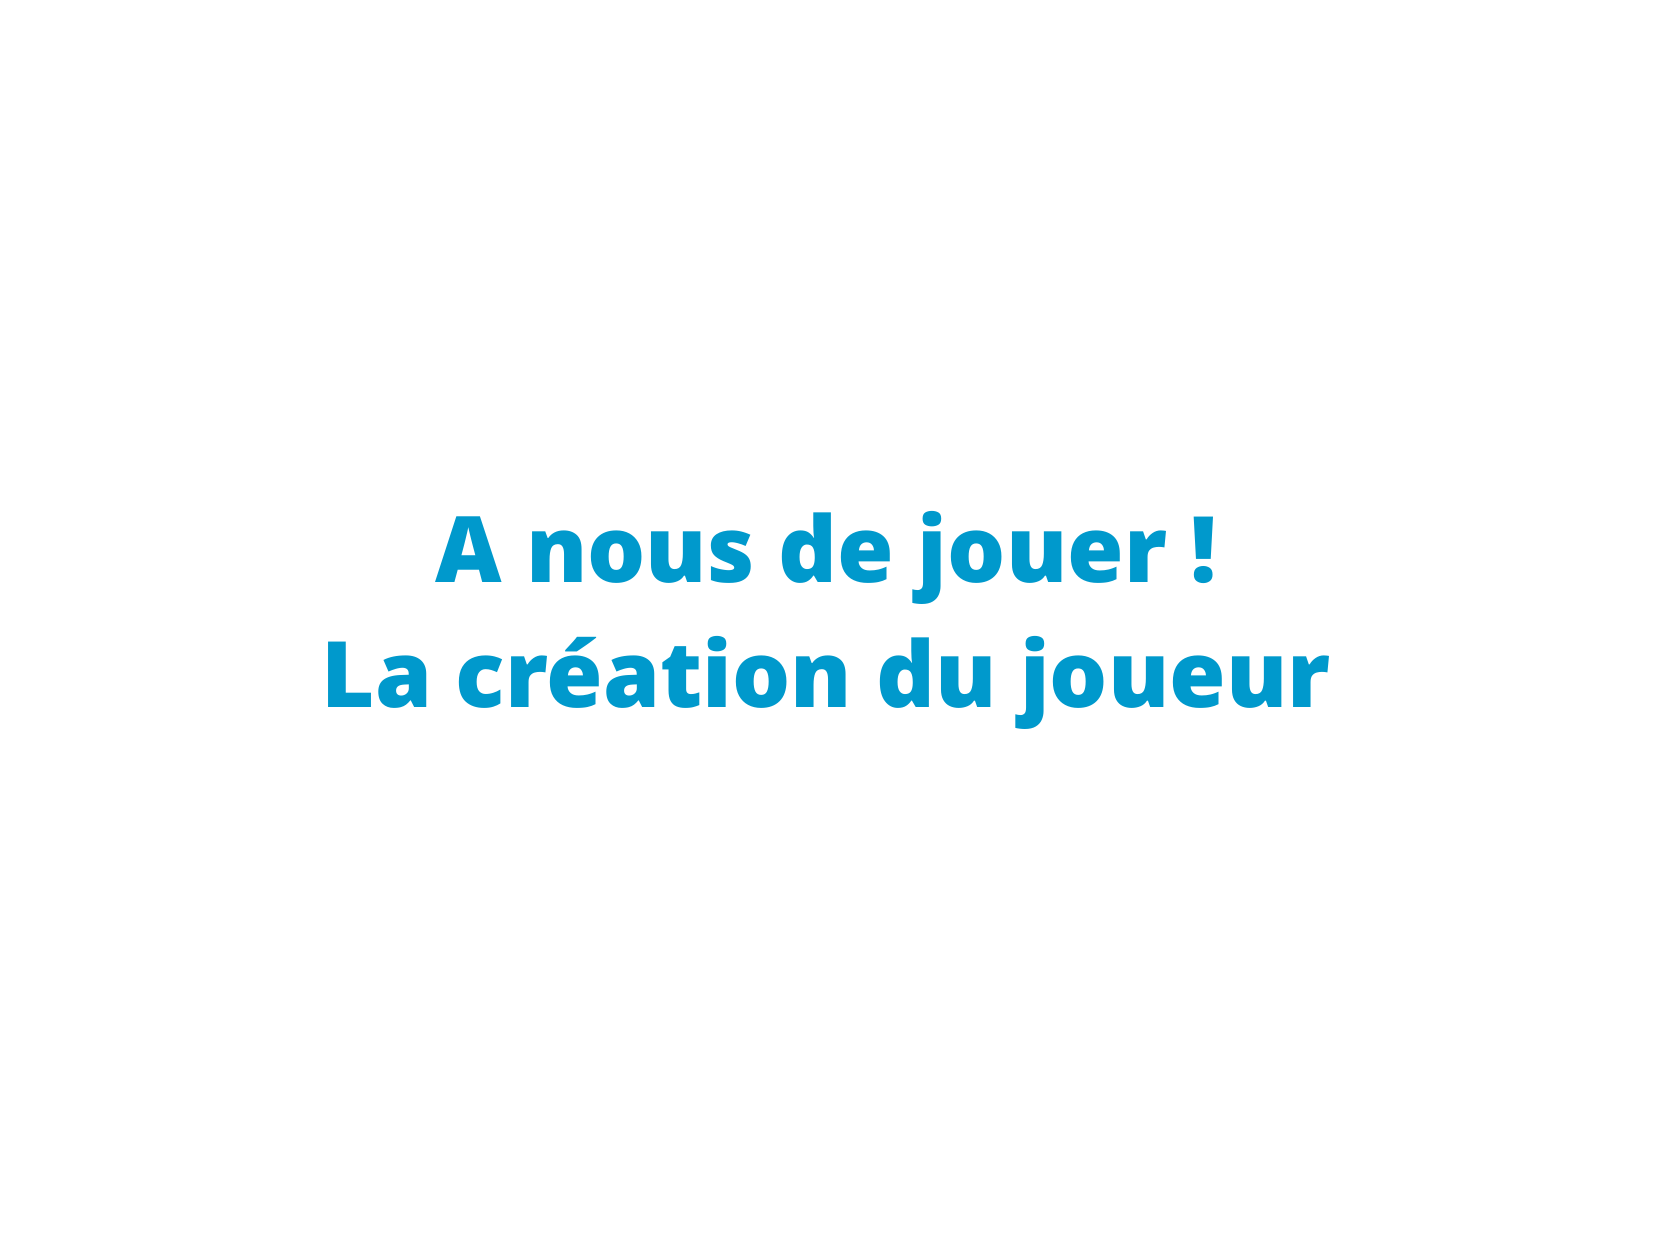

# A nous de jouer ! La création du joueur